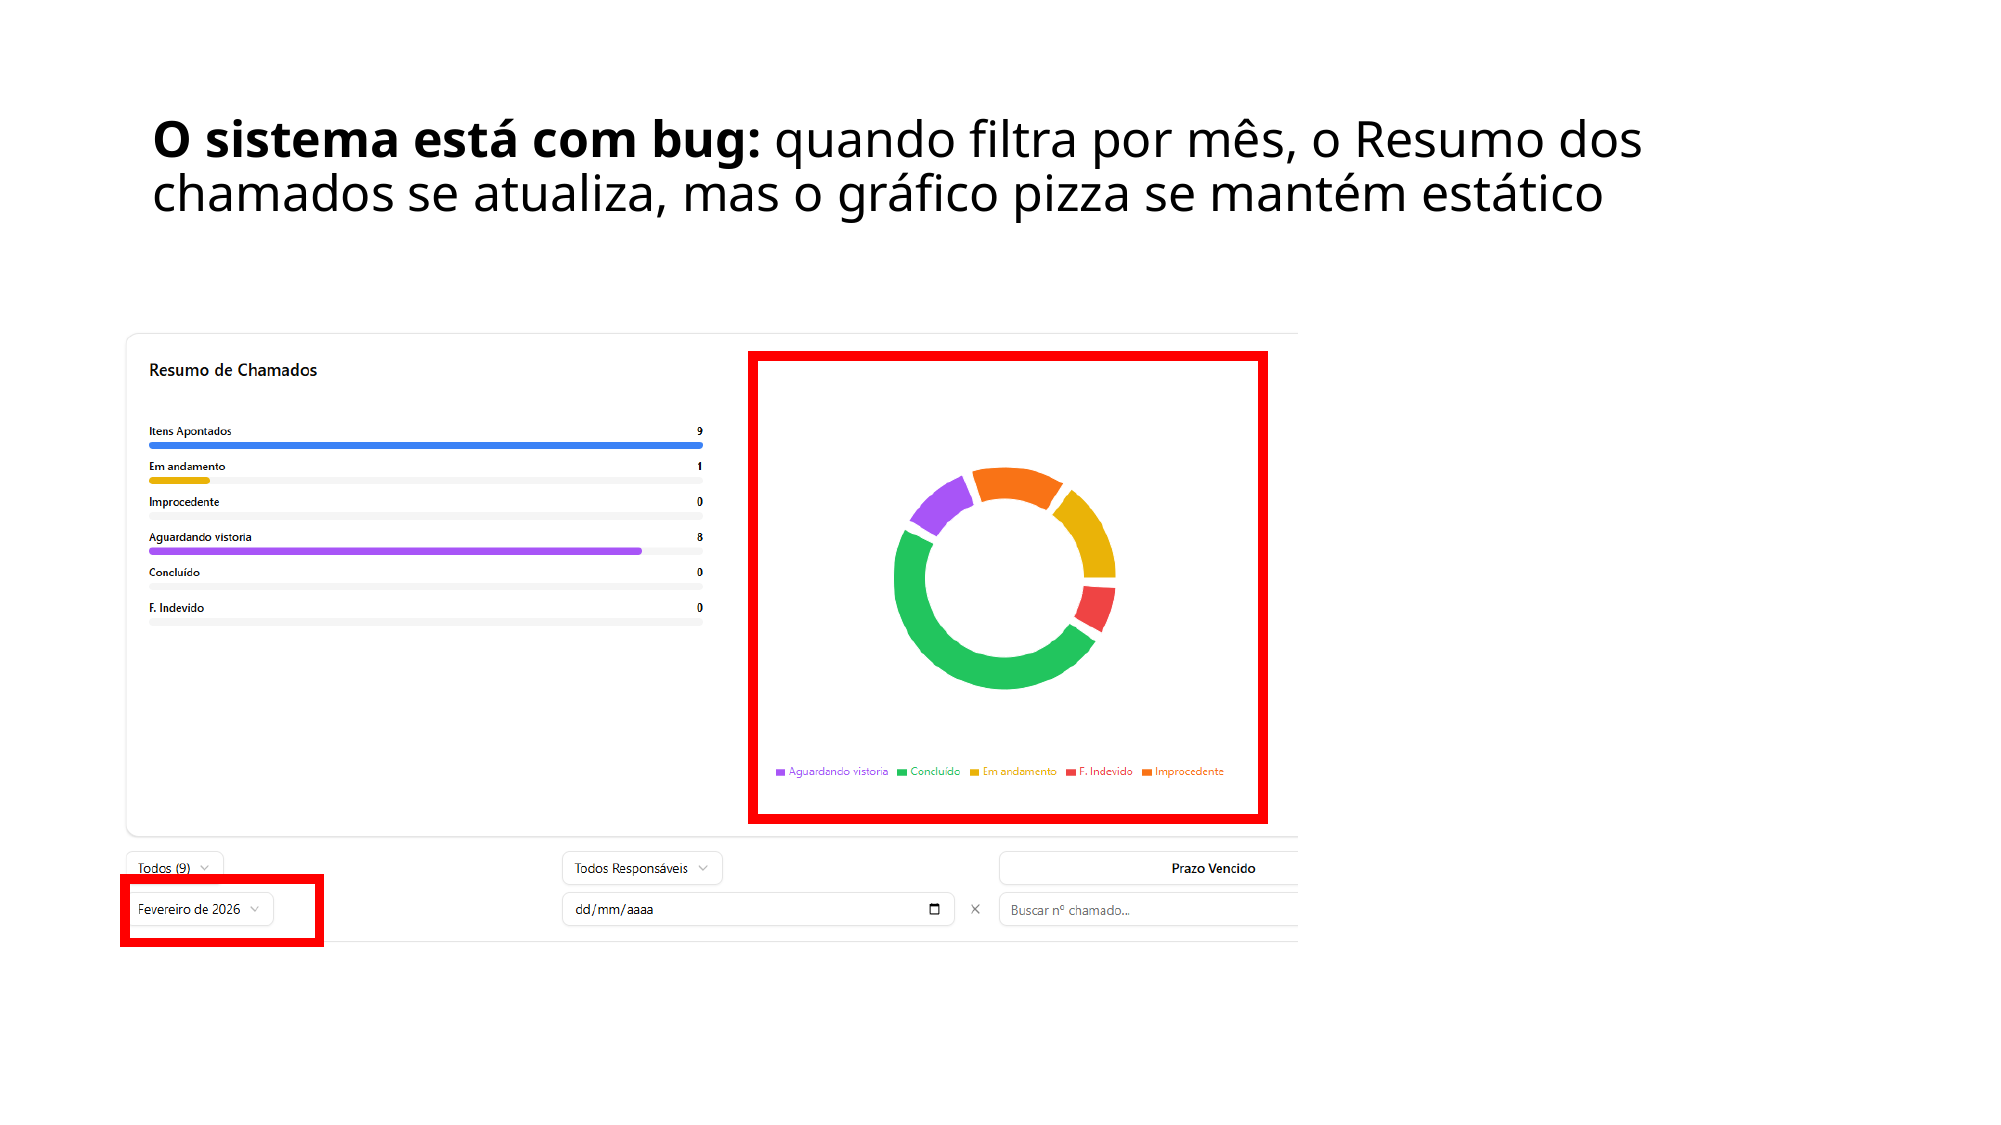

# O sistema está com bug: quando filtra por mês, o Resumo dos chamados se atualiza, mas o gráfico pizza se mantém estático